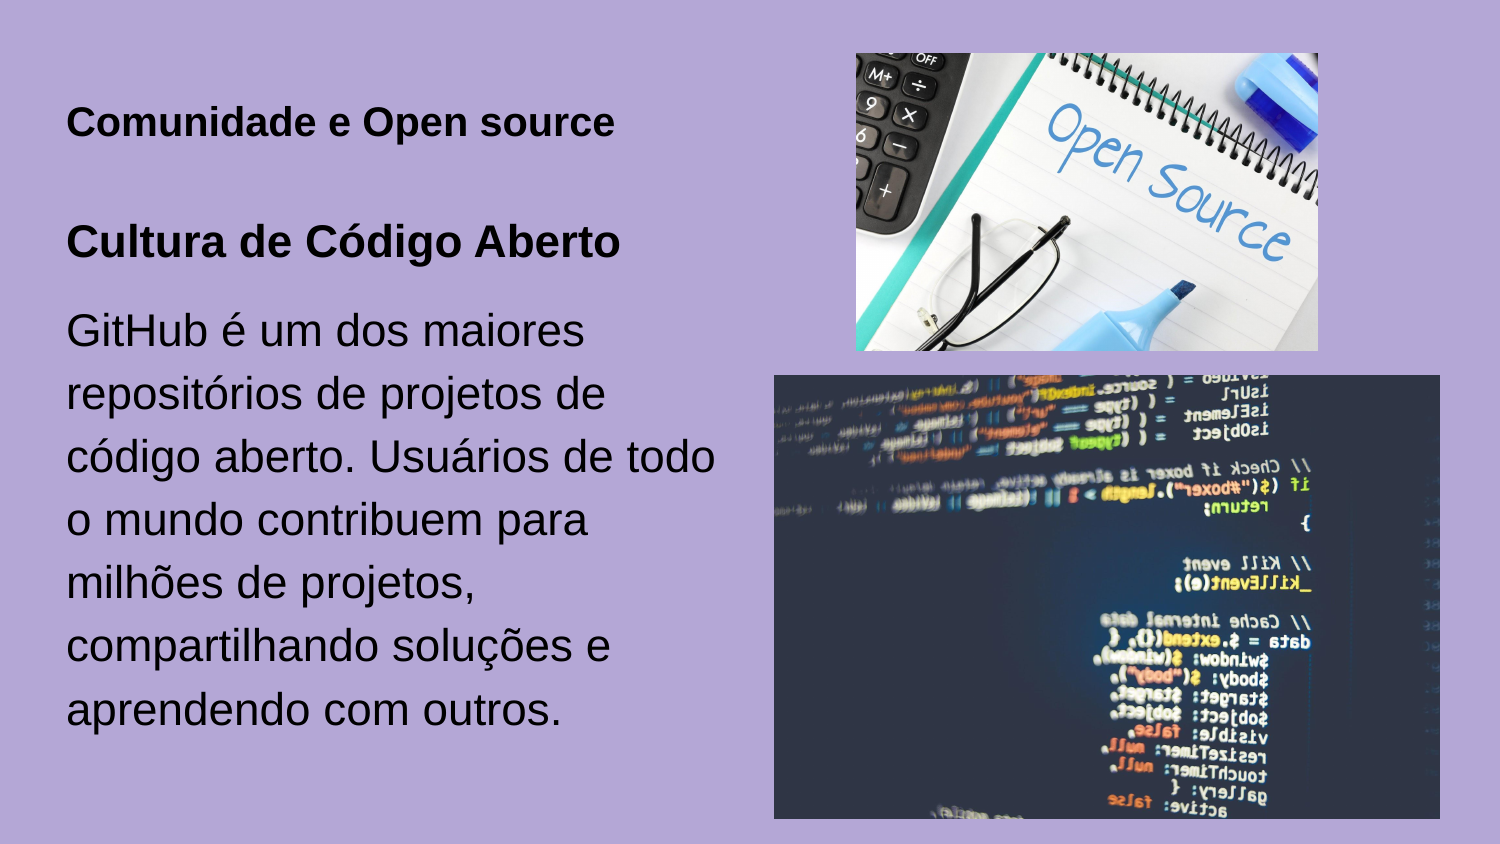

# Comunidade e Open source
Cultura de Código Aberto
GitHub é um dos maiores repositórios de projetos de código aberto. Usuários de todo o mundo contribuem para milhões de projetos, compartilhando soluções e aprendendo com outros.